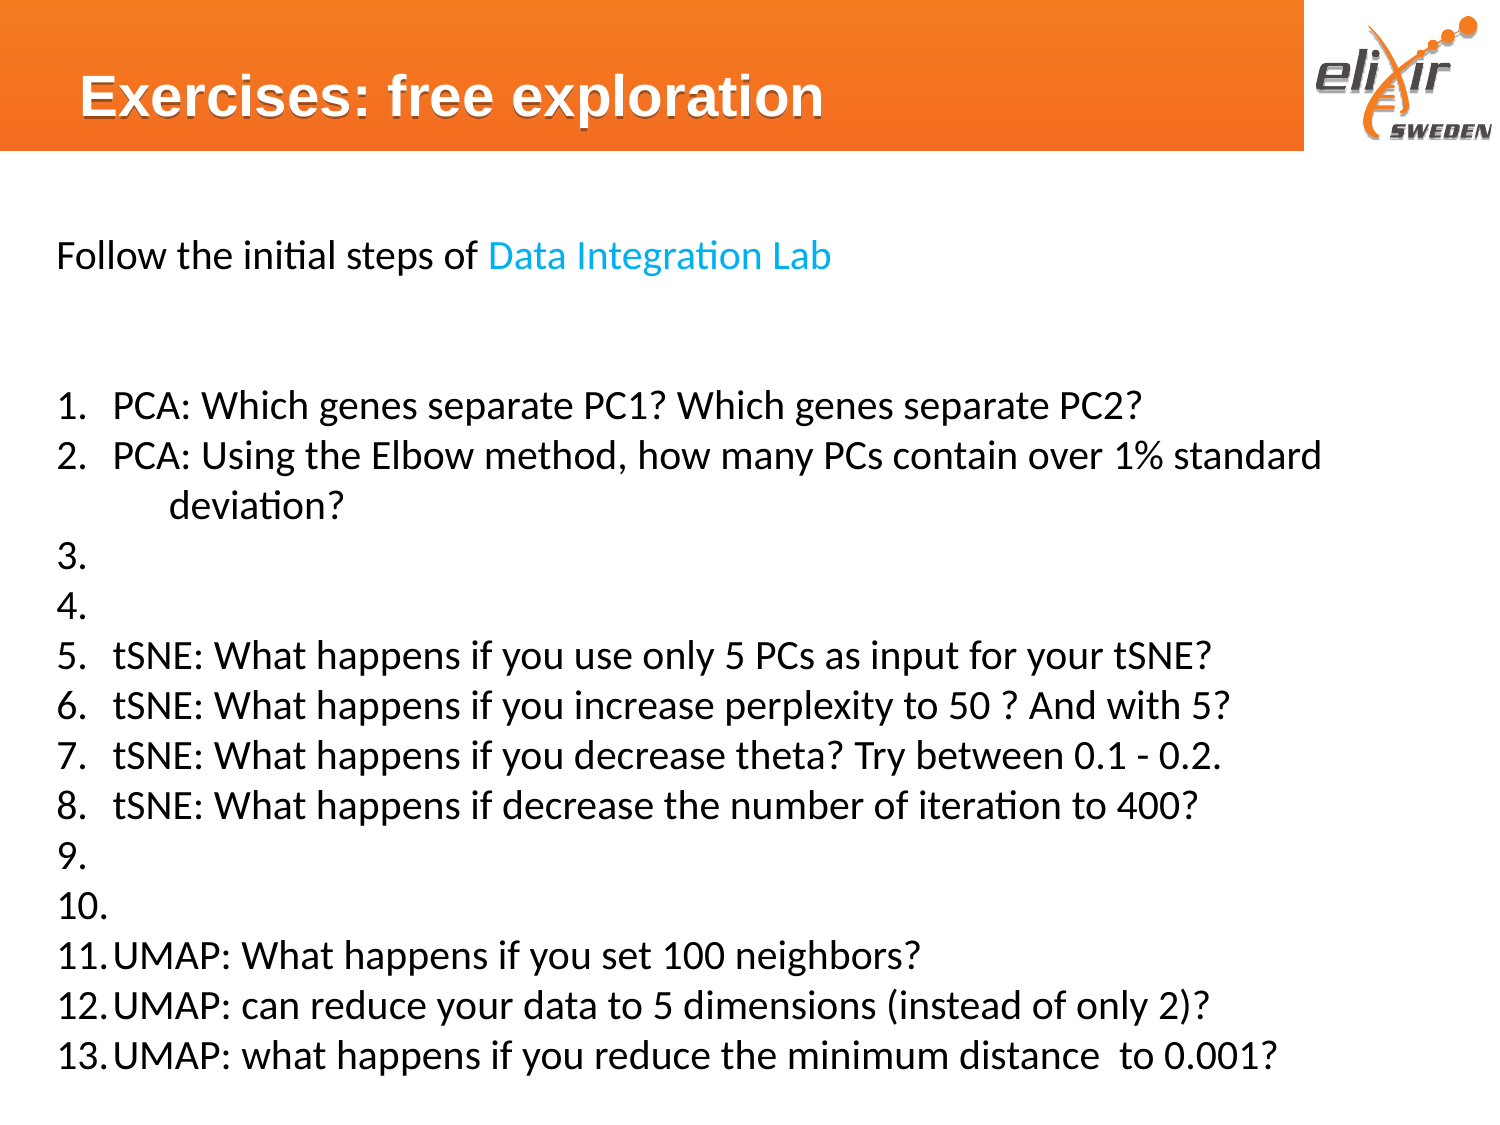

# Exercises: free exploration
Follow the initial steps of Data Integration Lab
PCA: Which genes separate PC1? Which genes separate PC2?
PCA: Using the Elbow method, how many PCs contain over 1% standard deviation?
tSNE: What happens if you use only 5 PCs as input for your tSNE?
tSNE: What happens if you increase perplexity to 50 ? And with 5?
tSNE: What happens if you decrease theta? Try between 0.1 - 0.2.
tSNE: What happens if decrease the number of iteration to 400?
UMAP: What happens if you set 100 neighbors?
UMAP: can reduce your data to 5 dimensions (instead of only 2)?
UMAP: what happens if you reduce the minimum distance to 0.001?